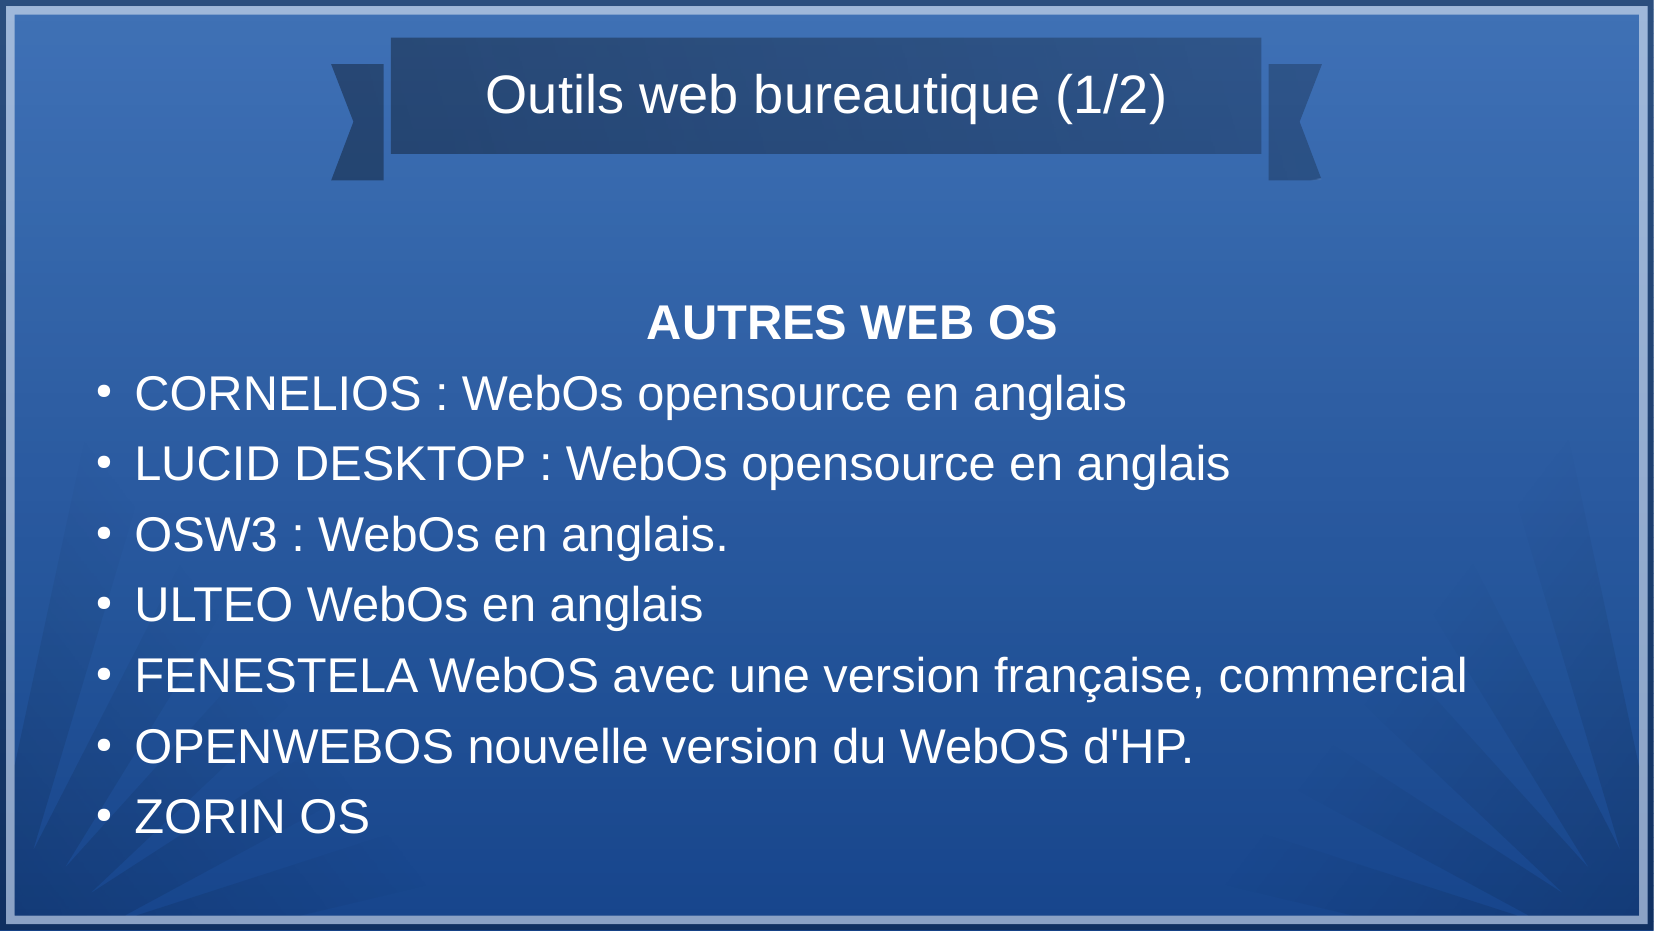

# Outils web bureautique (1/2)
AUTRES WEB OS
CORNELIOS : WebOs opensource en anglais
LUCID DESKTOP : WebOs opensource en anglais
OSW3 : WebOs en anglais.
ULTEO WebOs en anglais
FENESTELA WebOS avec une version française, commercial
OPENWEBOS nouvelle version du WebOS d'HP.
ZORIN OS